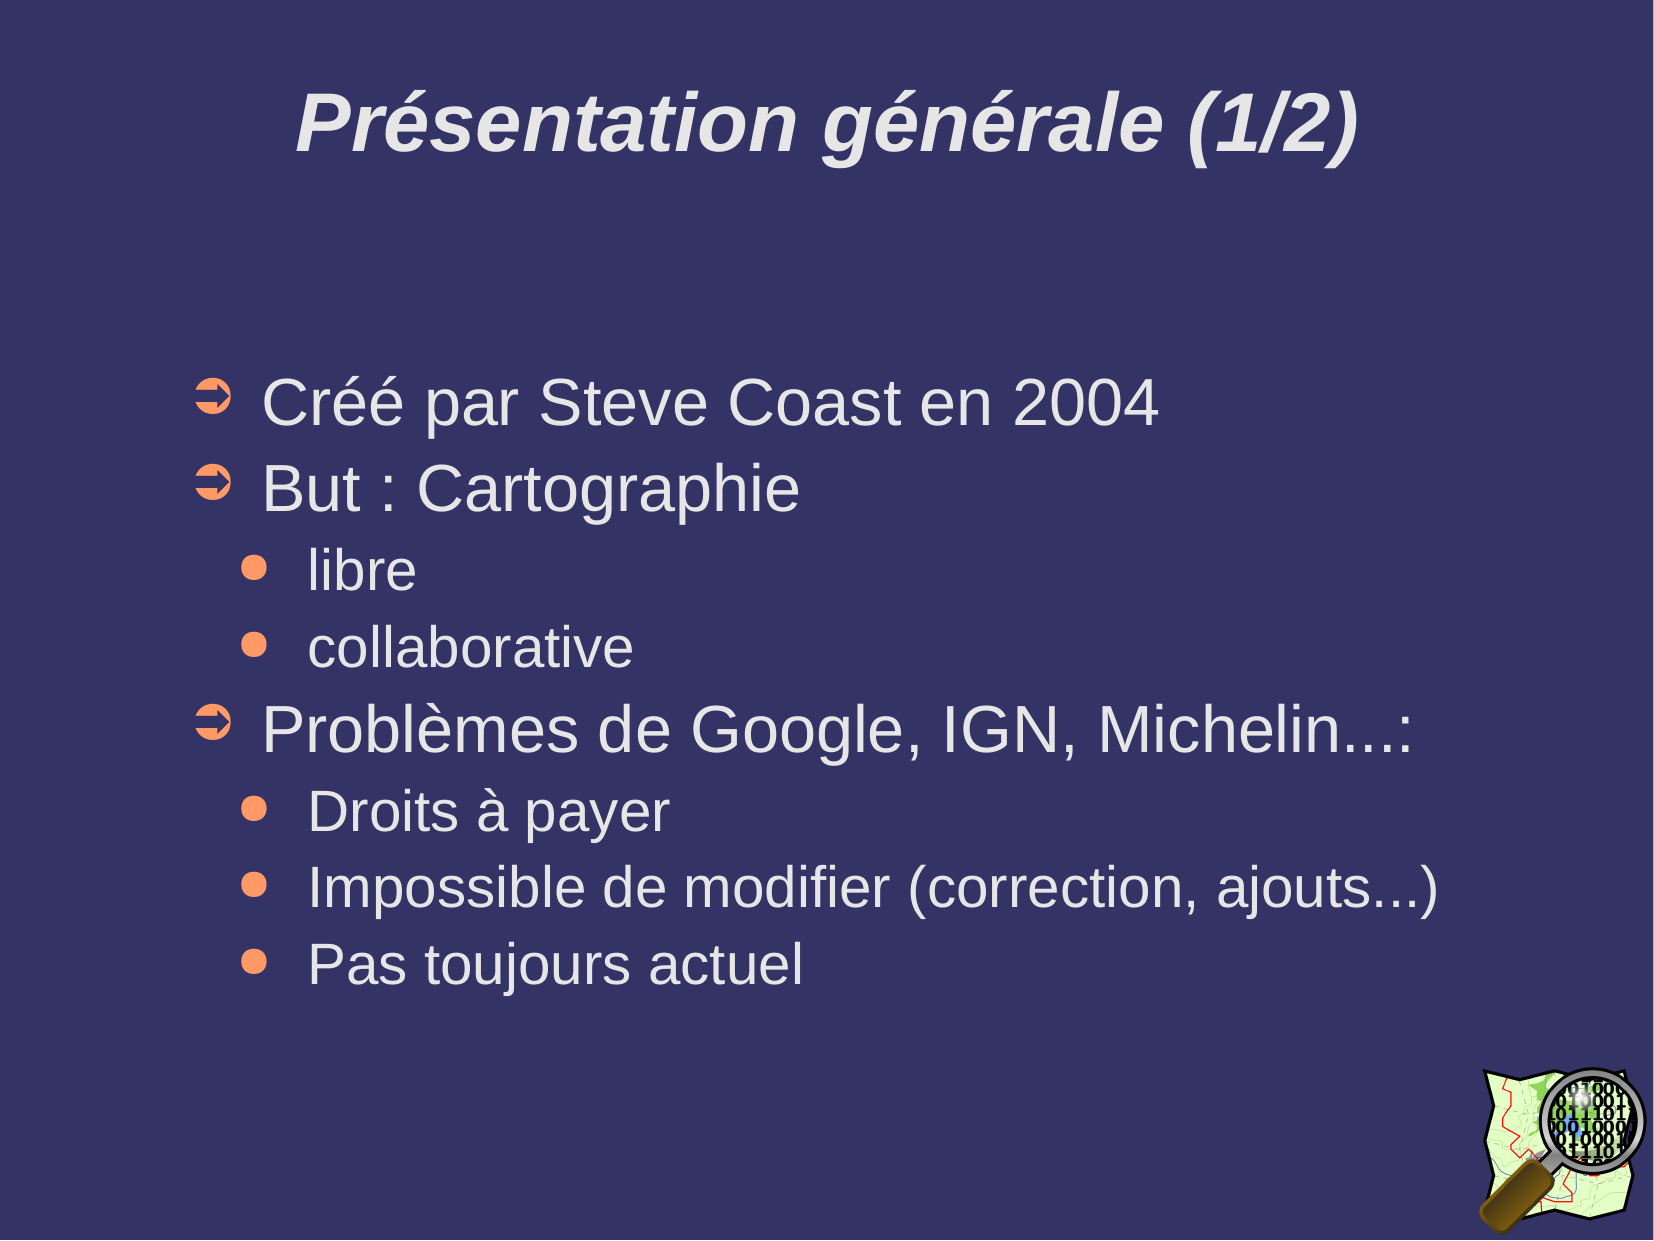

# Présentation générale (1/2)
Créé par Steve Coast en 2004
But : Cartographie
libre
collaborative
Problèmes de Google, IGN, Michelin...:
Droits à payer
Impossible de modifier (correction, ajouts...)
Pas toujours actuel